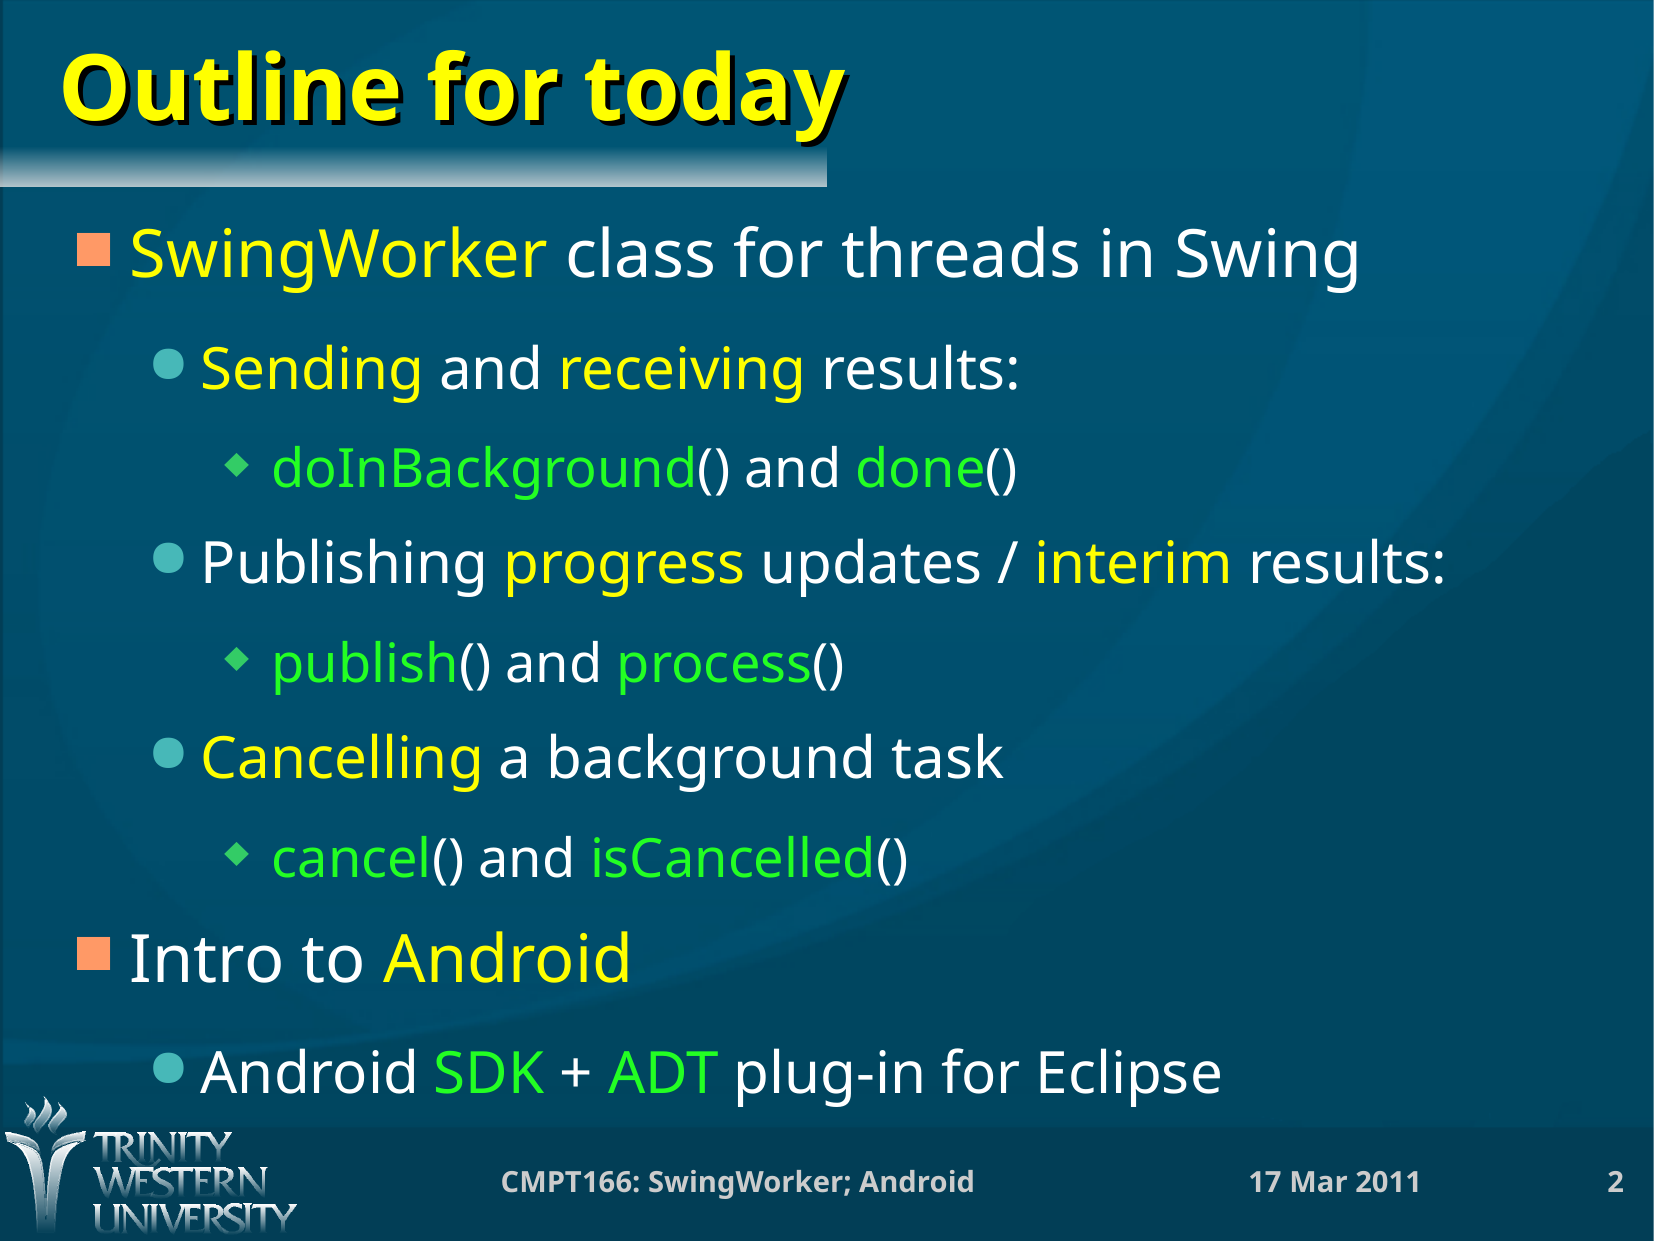

# Outline for today
SwingWorker class for threads in Swing
Sending and receiving results:
doInBackground() and done()
Publishing progress updates / interim results:
publish() and process()
Cancelling a background task
cancel() and isCancelled()
Intro to Android
Android SDK + ADT plug-in for Eclipse
CMPT166: SwingWorker; Android
17 Mar 2011
2